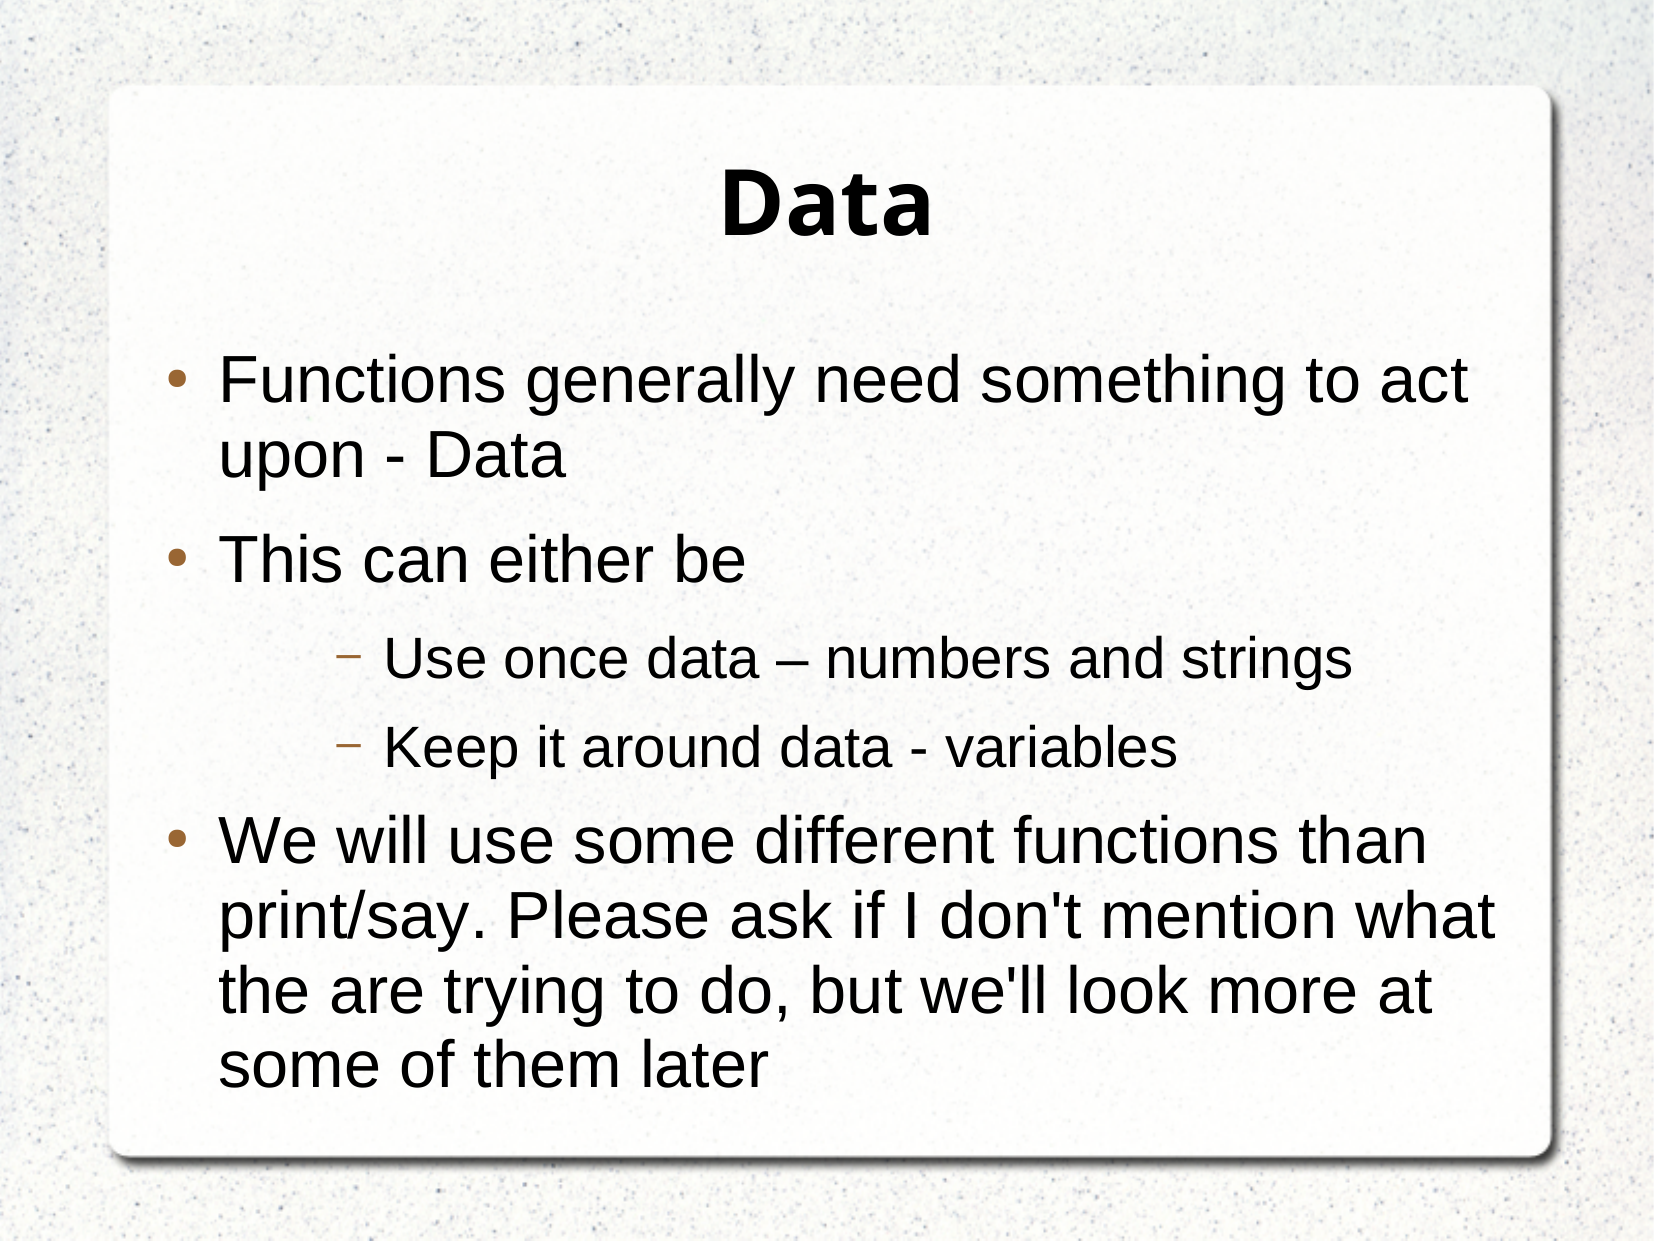

# Data
Functions generally need something to act upon - Data
This can either be
Use once data – numbers and strings
Keep it around data - variables
We will use some different functions than print/say. Please ask if I don't mention what the are trying to do, but we'll look more at some of them later